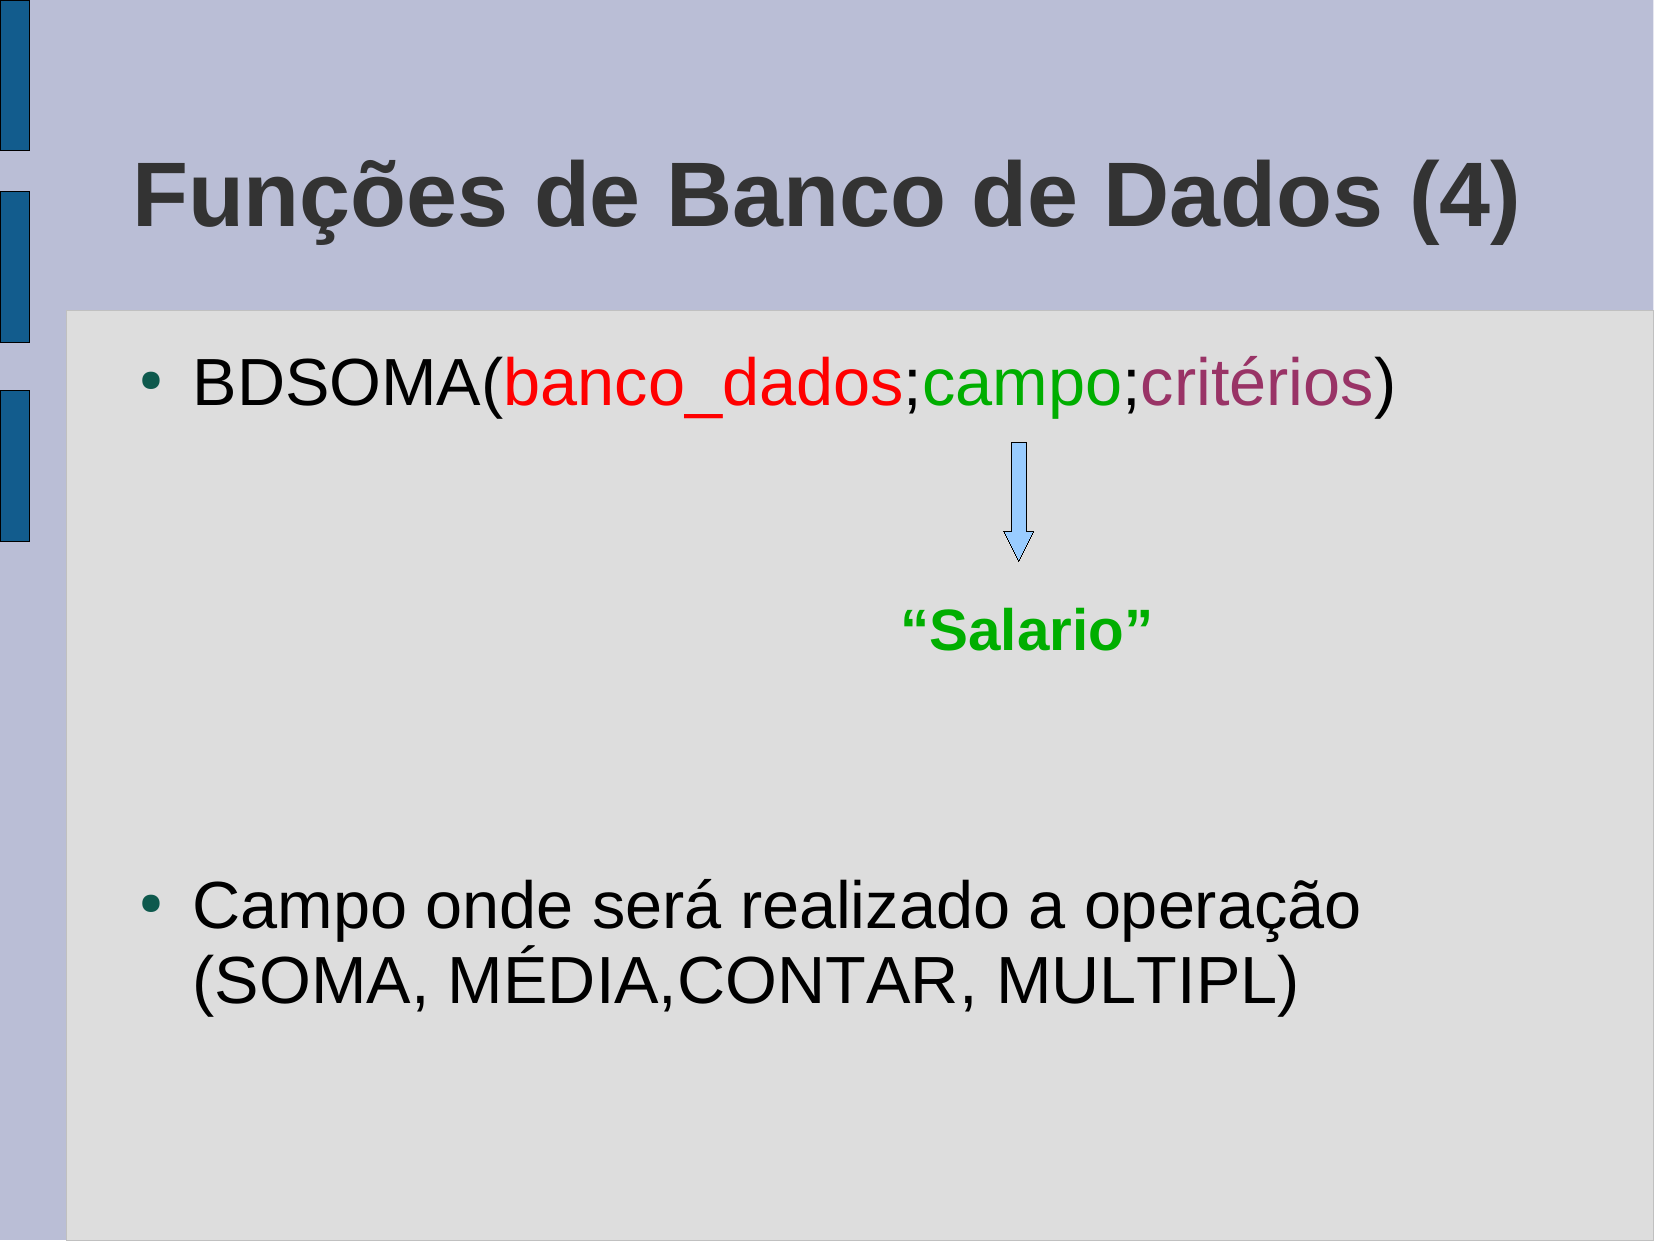

# Funções de Banco de Dados (4)
BDSOMA(banco_dados;campo;critérios)
Campo onde será realizado a operação (SOMA, MÉDIA,CONTAR, MULTIPL)
“Salario”